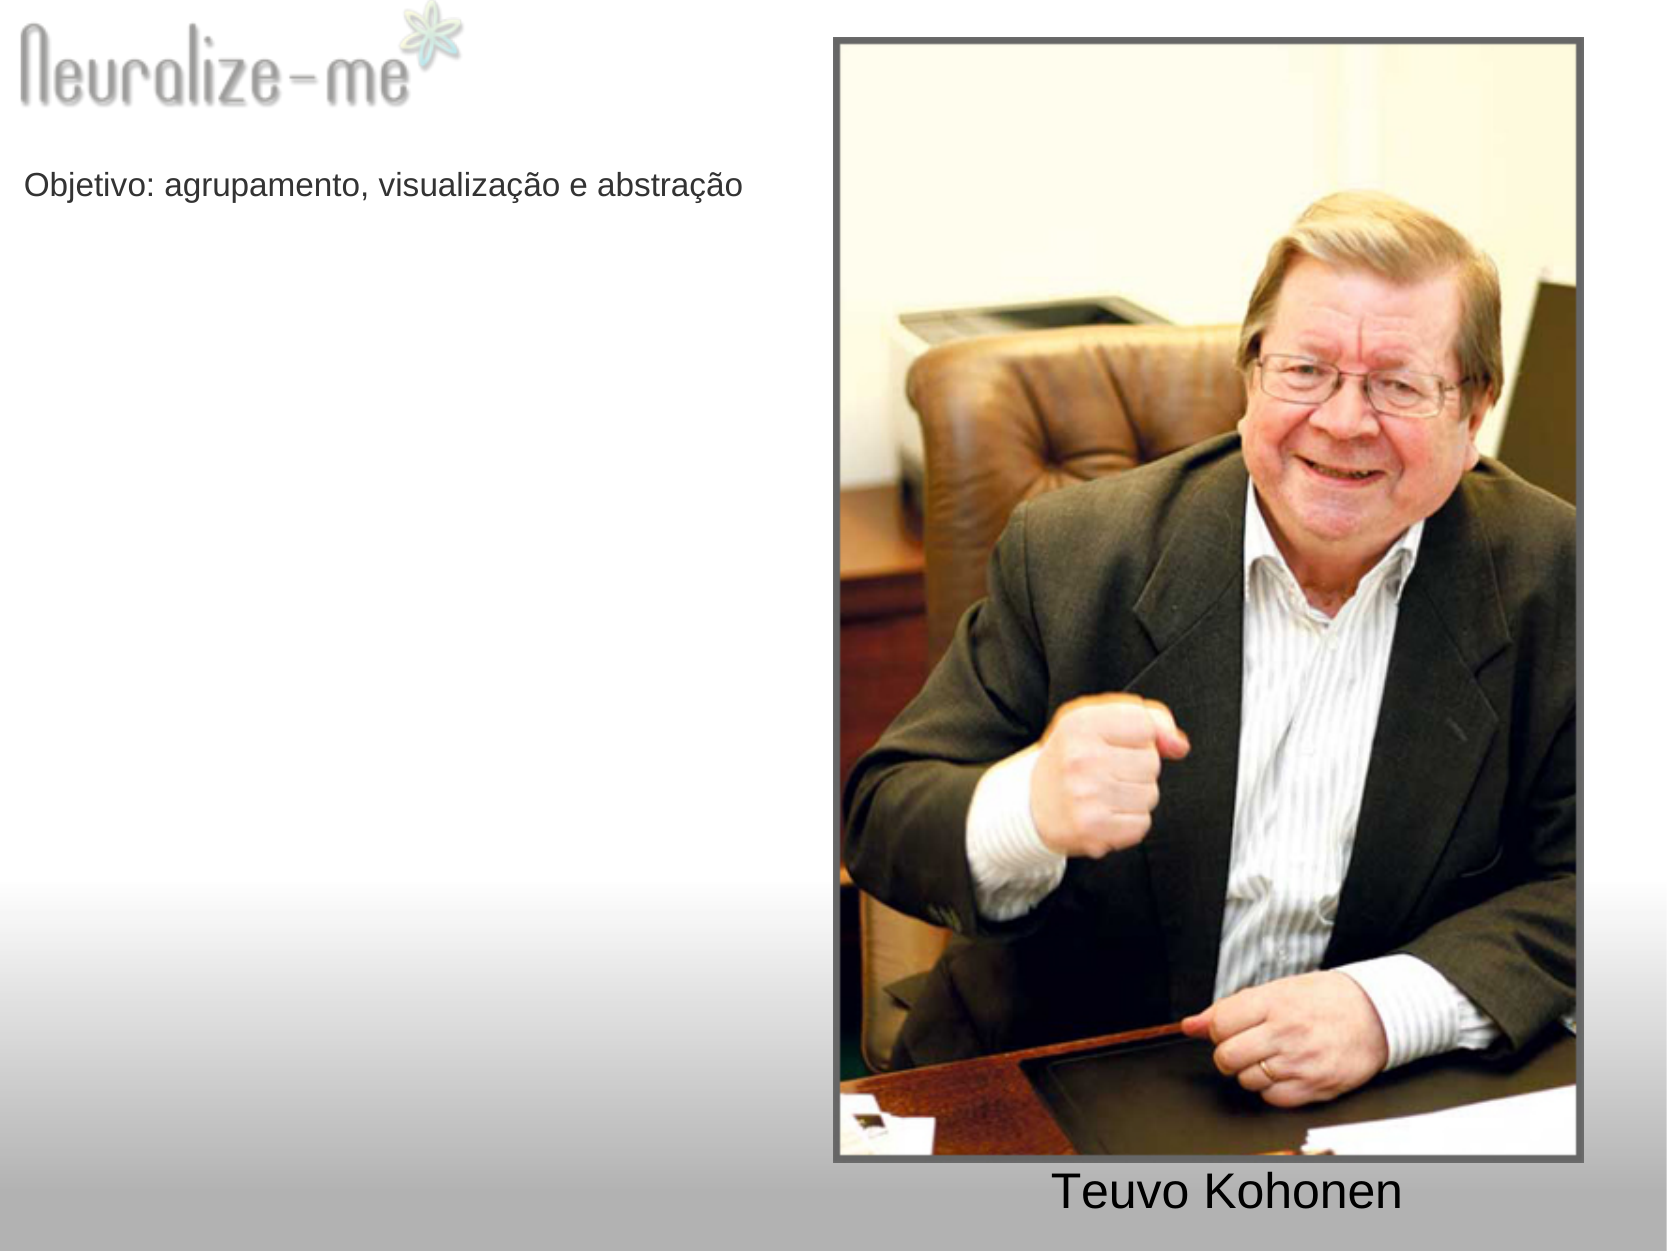

Objetivo: agrupamento, visualização e abstração
Teuvo Kohonen